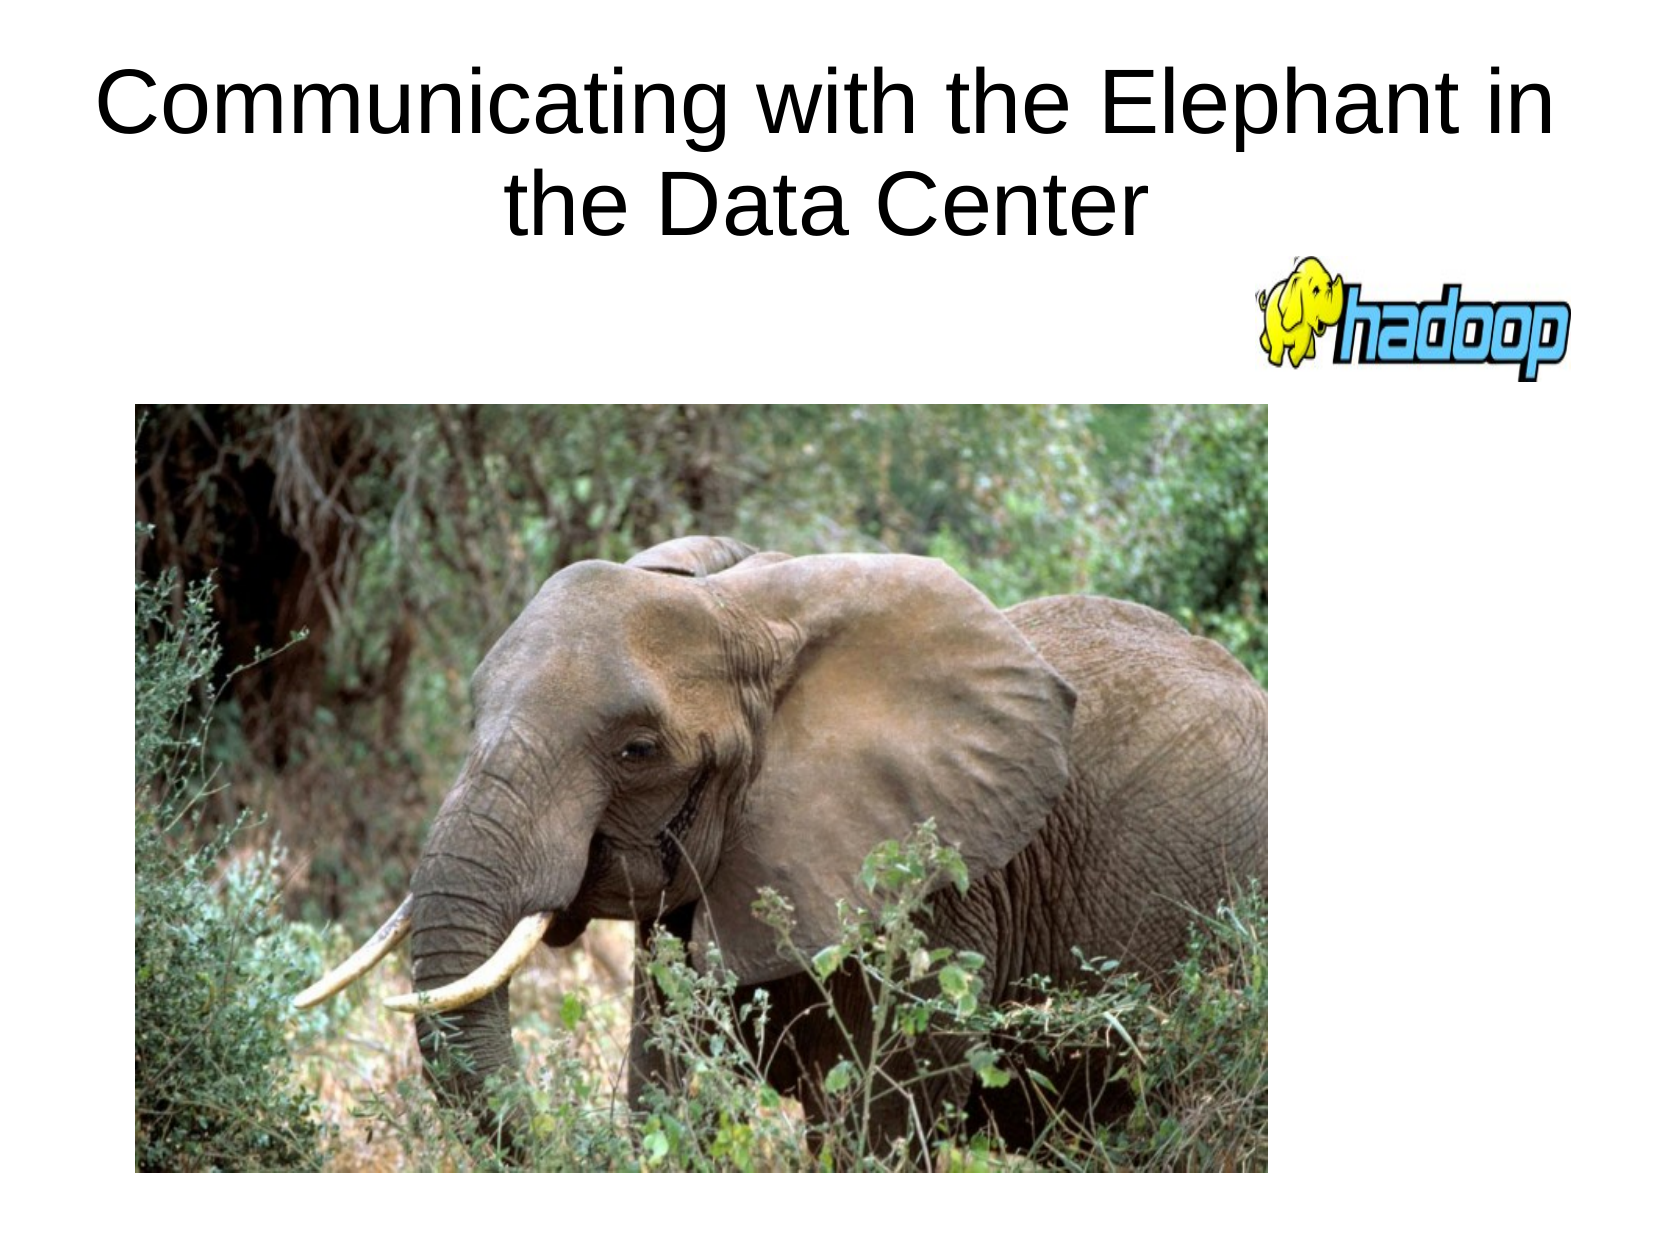

# Communicating with the Elephant in the Data Center